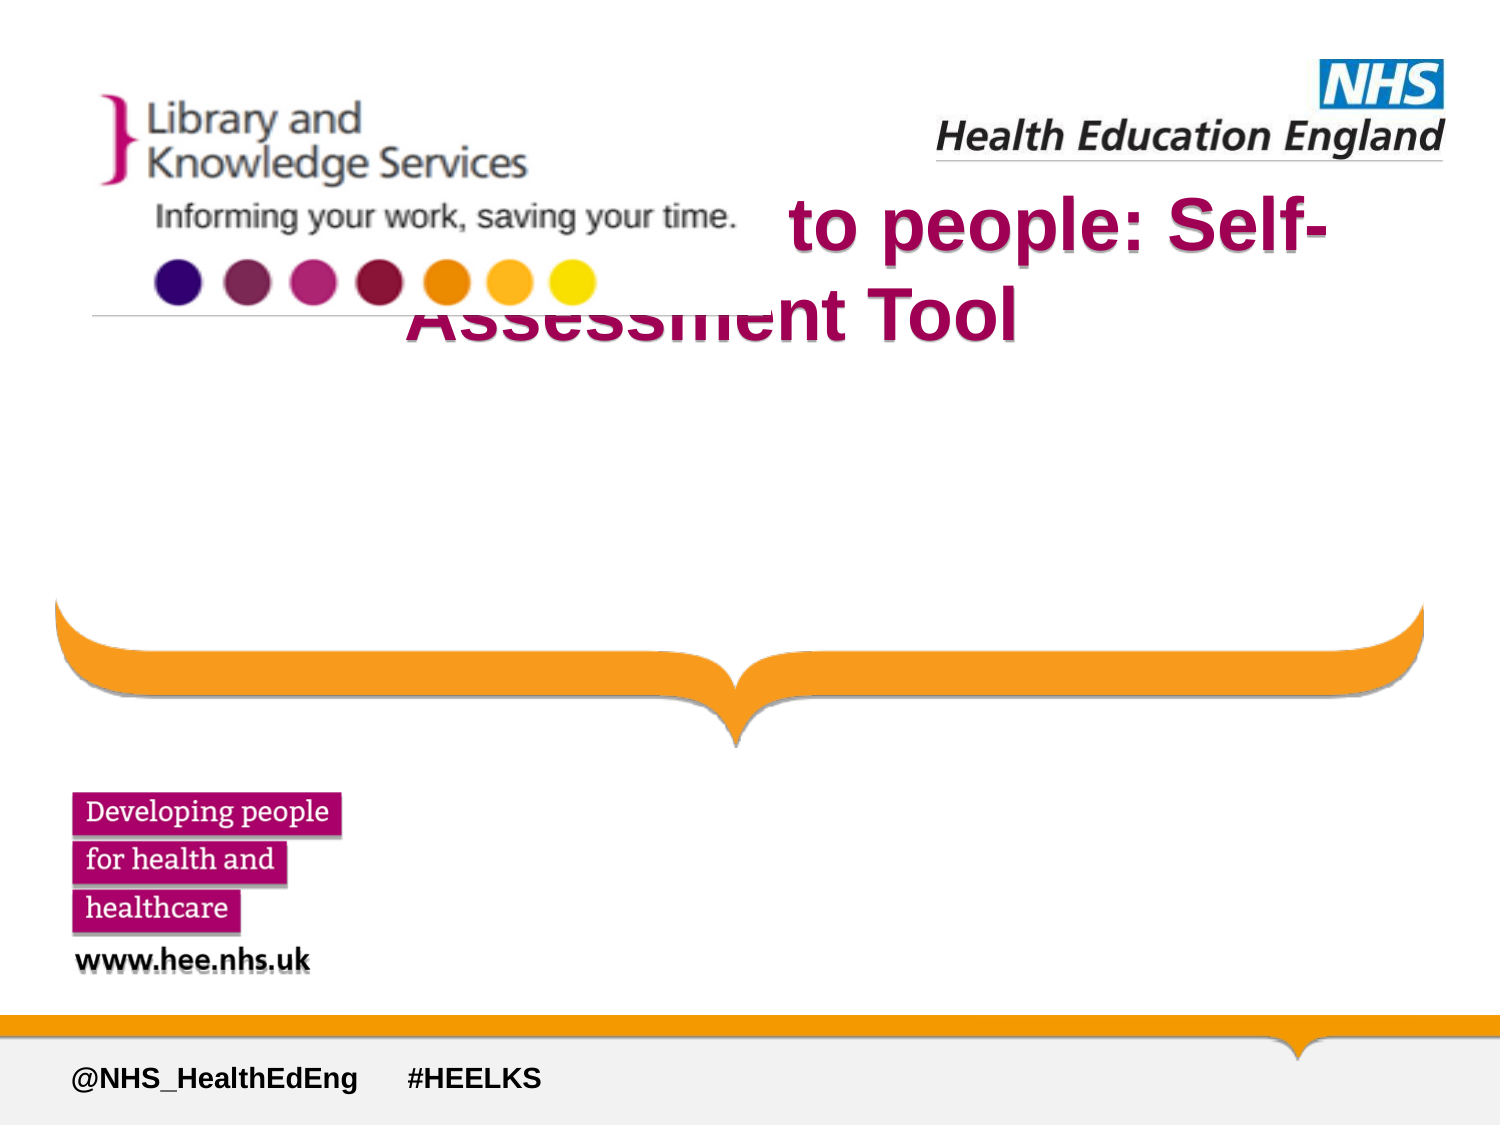

# Connecting people to people: Self- Assessment Tool
@NHS_HealthEdEng #HEELKS